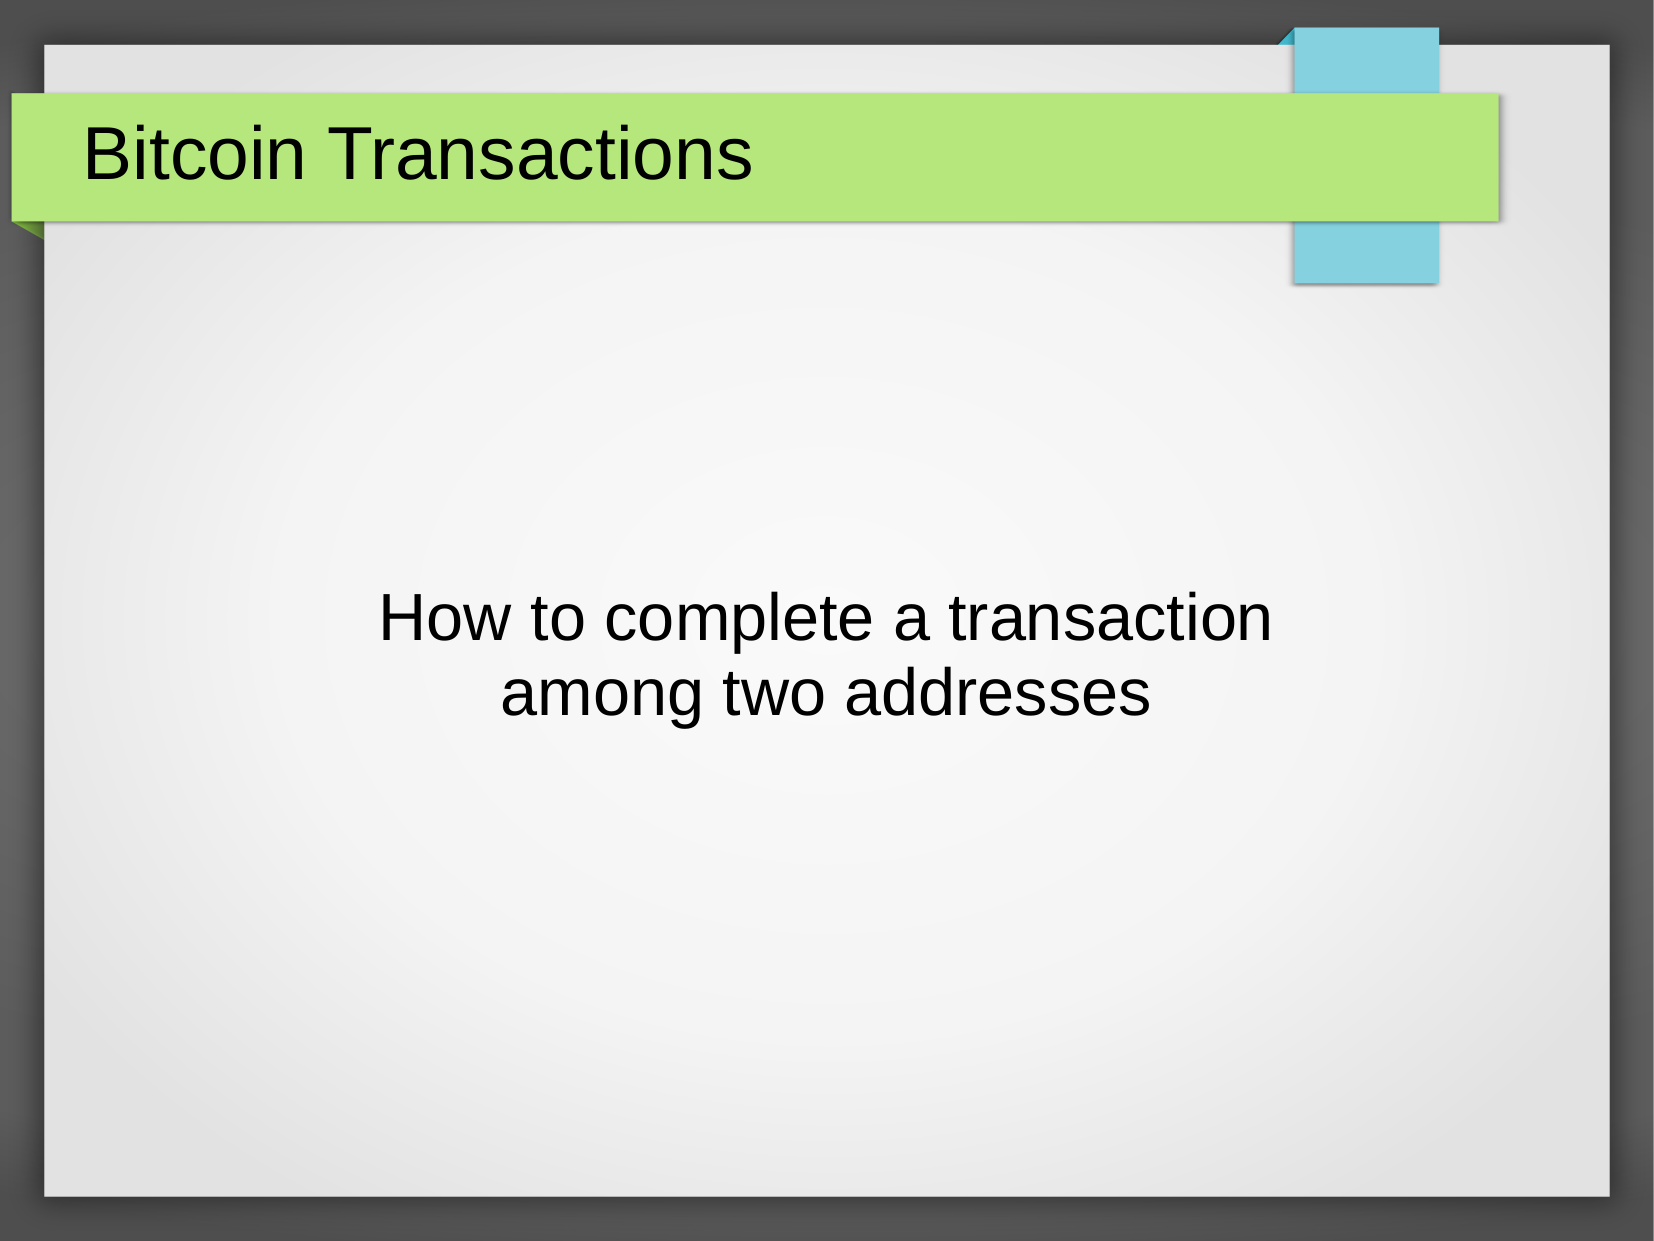

# Bitcoin Transactions
How to complete a transaction
among two addresses